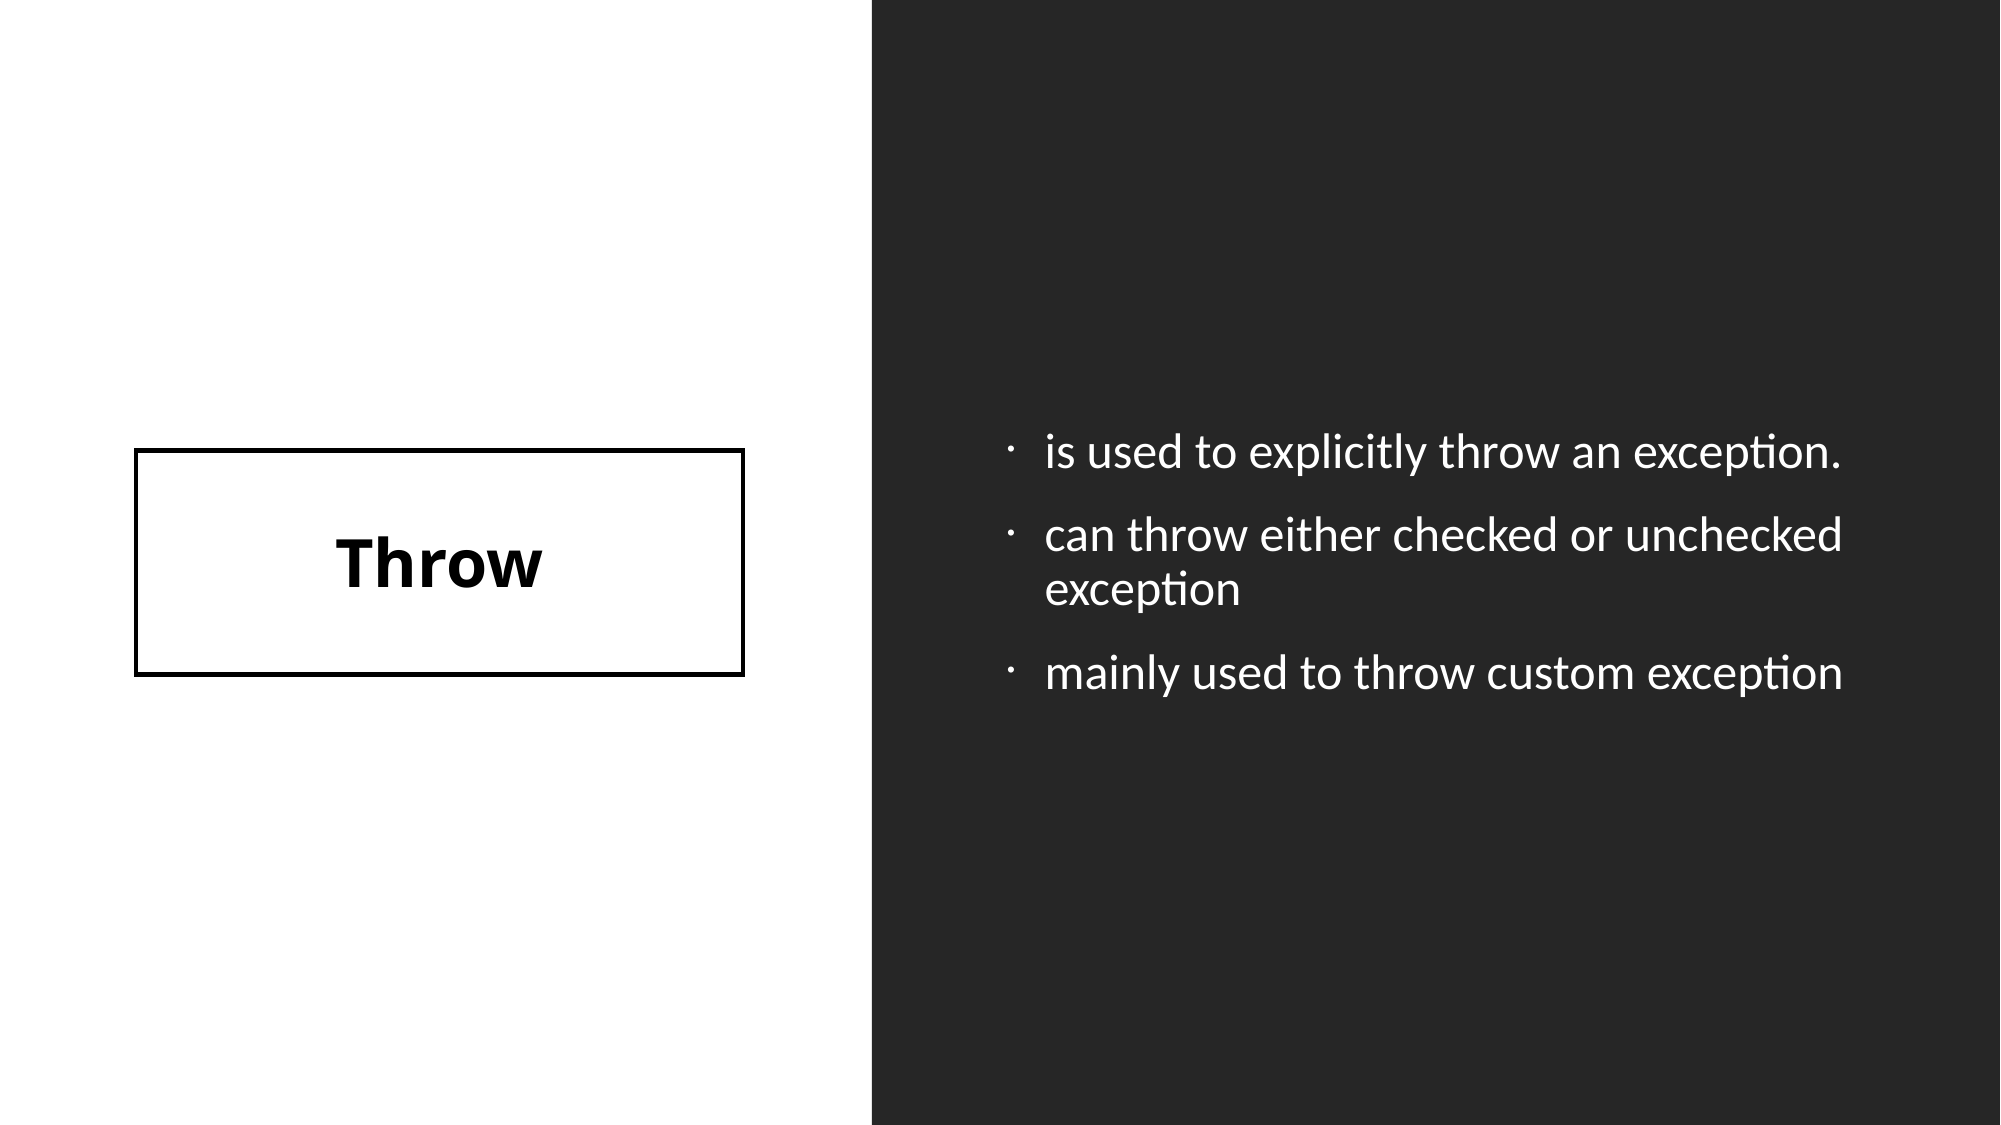

is used to explicitly throw an exception.
can throw either checked or unchecked exception
mainly used to throw custom exception
# Throw